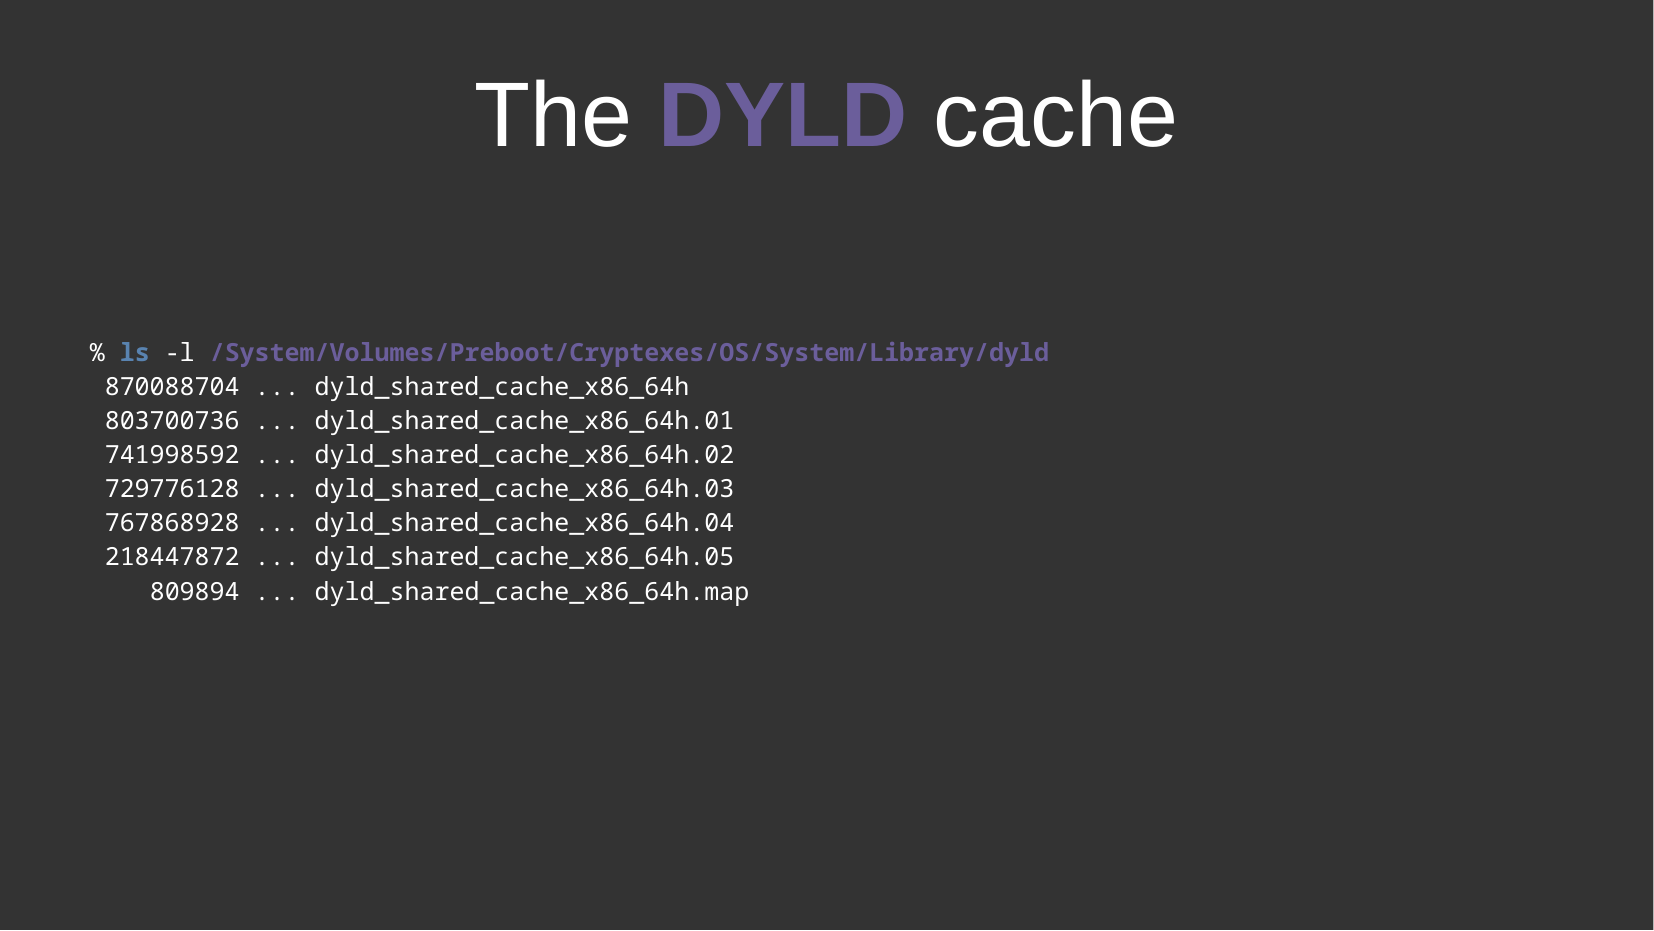

# The DYLD cache
% ls -l /System/Volumes/Preboot/Cryptexes/OS/System/Library/dyld
 870088704 ... dyld_shared_cache_x86_64h
 803700736 ... dyld_shared_cache_x86_64h.01
 741998592 ... dyld_shared_cache_x86_64h.02
 729776128 ... dyld_shared_cache_x86_64h.03
 767868928 ... dyld_shared_cache_x86_64h.04
 218447872 ... dyld_shared_cache_x86_64h.05
 809894 ... dyld_shared_cache_x86_64h.map